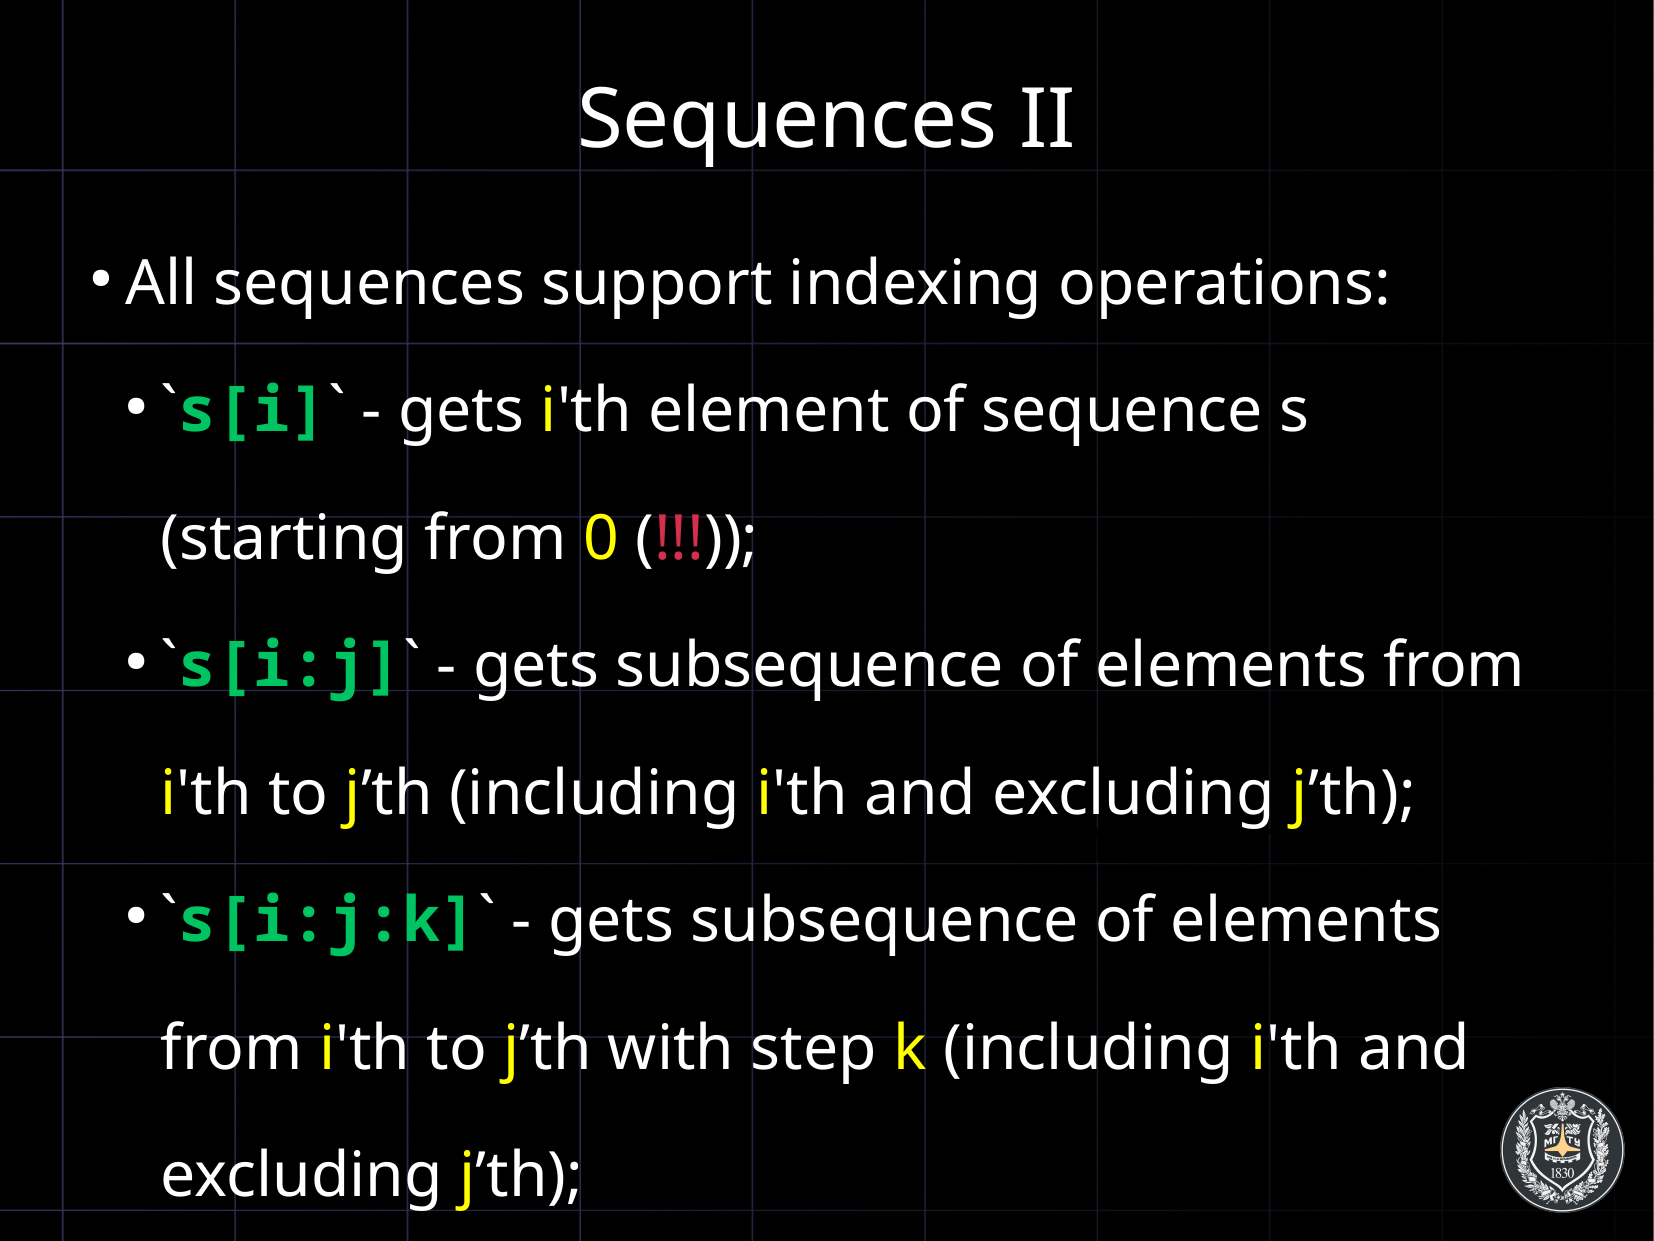

# Sequences II
All sequences support indexing operations:
`s[i]` - gets i'th element of sequence s (starting from 0 (!!!));
`s[i:j]` - gets subsequence of elements from i'th to j’th (including i'th and excluding j’th);
`s[i:j:k]` - gets subsequence of elements from i'th to j’th with step k (including i'th and excluding j’th);
You can skip beginning or (and) starting indexes. Their default values are `0` and `len(s)-1`
container